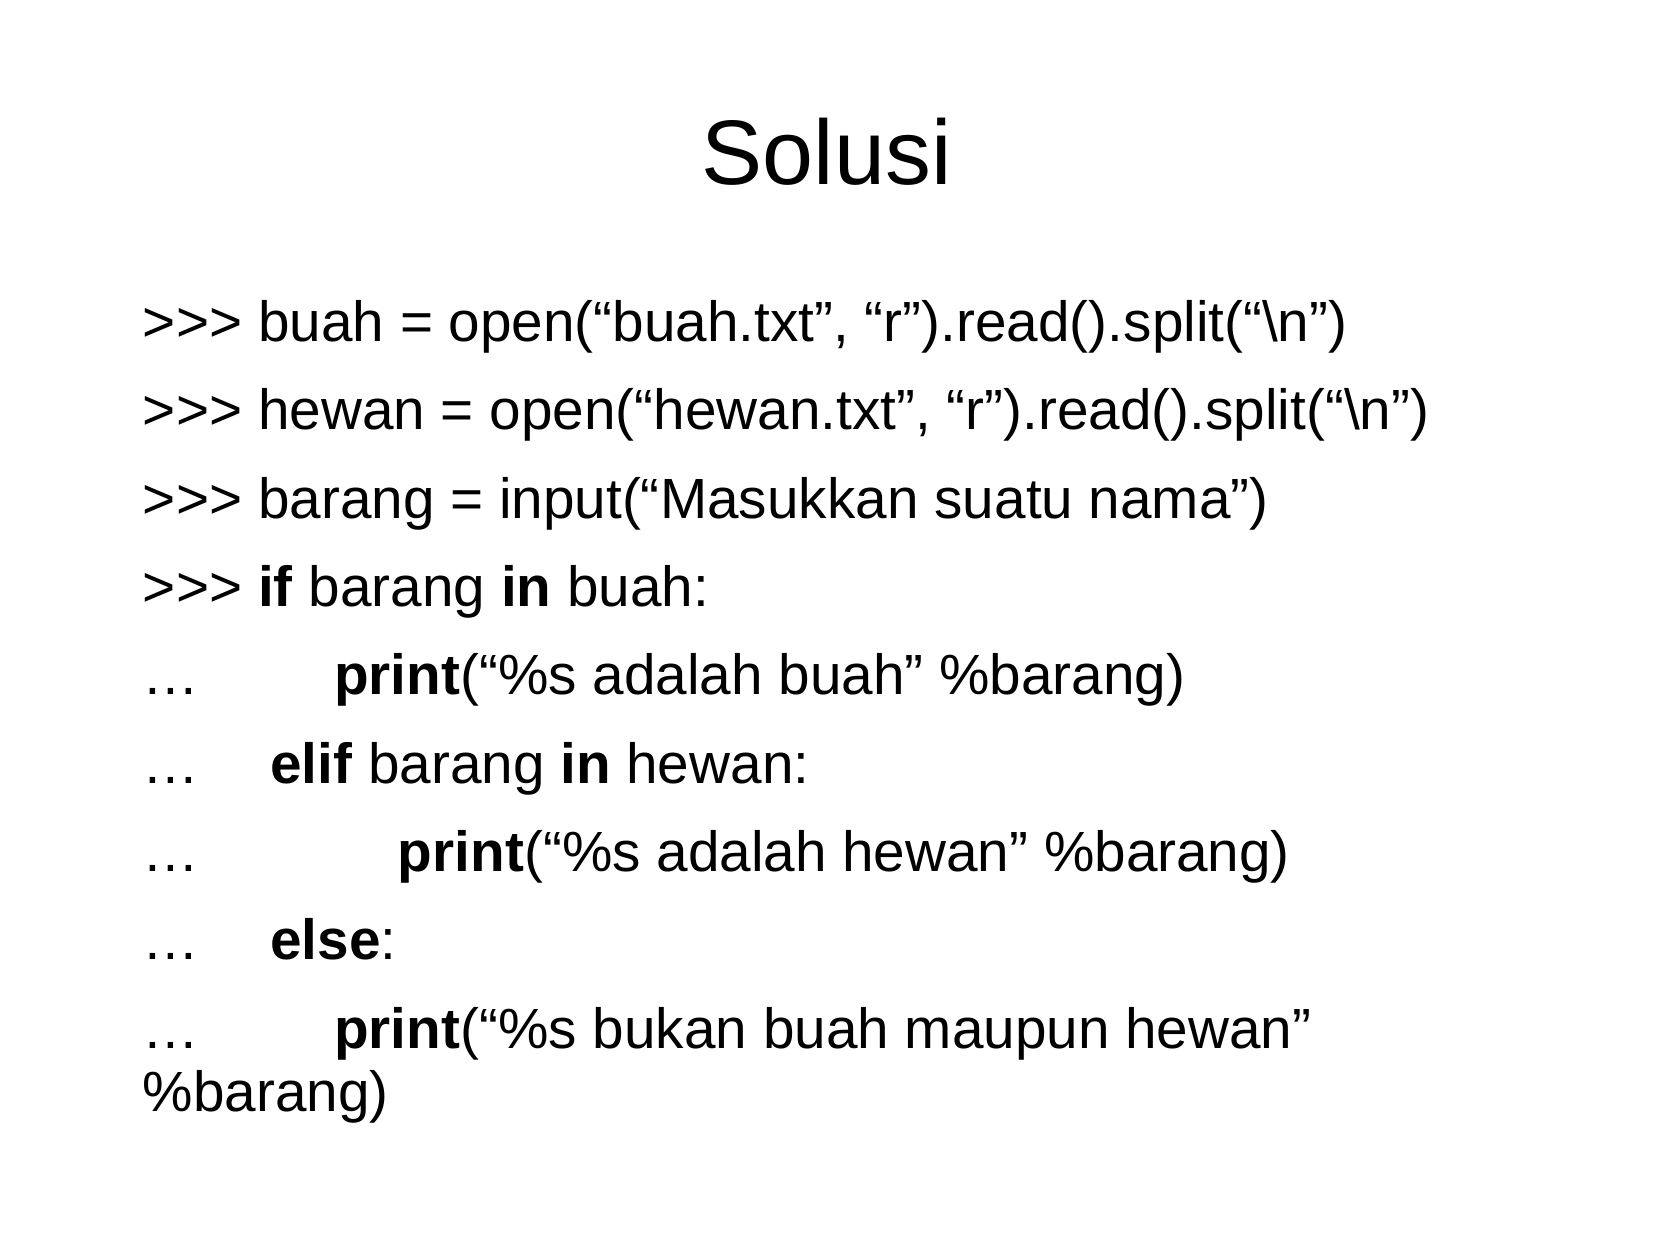

# Solusi
>>> buah = open(“buah.txt”, “r”).read().split(“\n”)
>>> hewan = open(“hewan.txt”, “r”).read().split(“\n”)
>>> barang = input(“Masukkan suatu nama”)
>>> if barang in buah:
… 	 	print(“%s adalah buah” %barang)
… 	elif barang in hewan:
… 			 	print(“%s adalah hewan” %barang)
… 	else:
… 	 	print(“%s bukan buah maupun hewan” %barang)